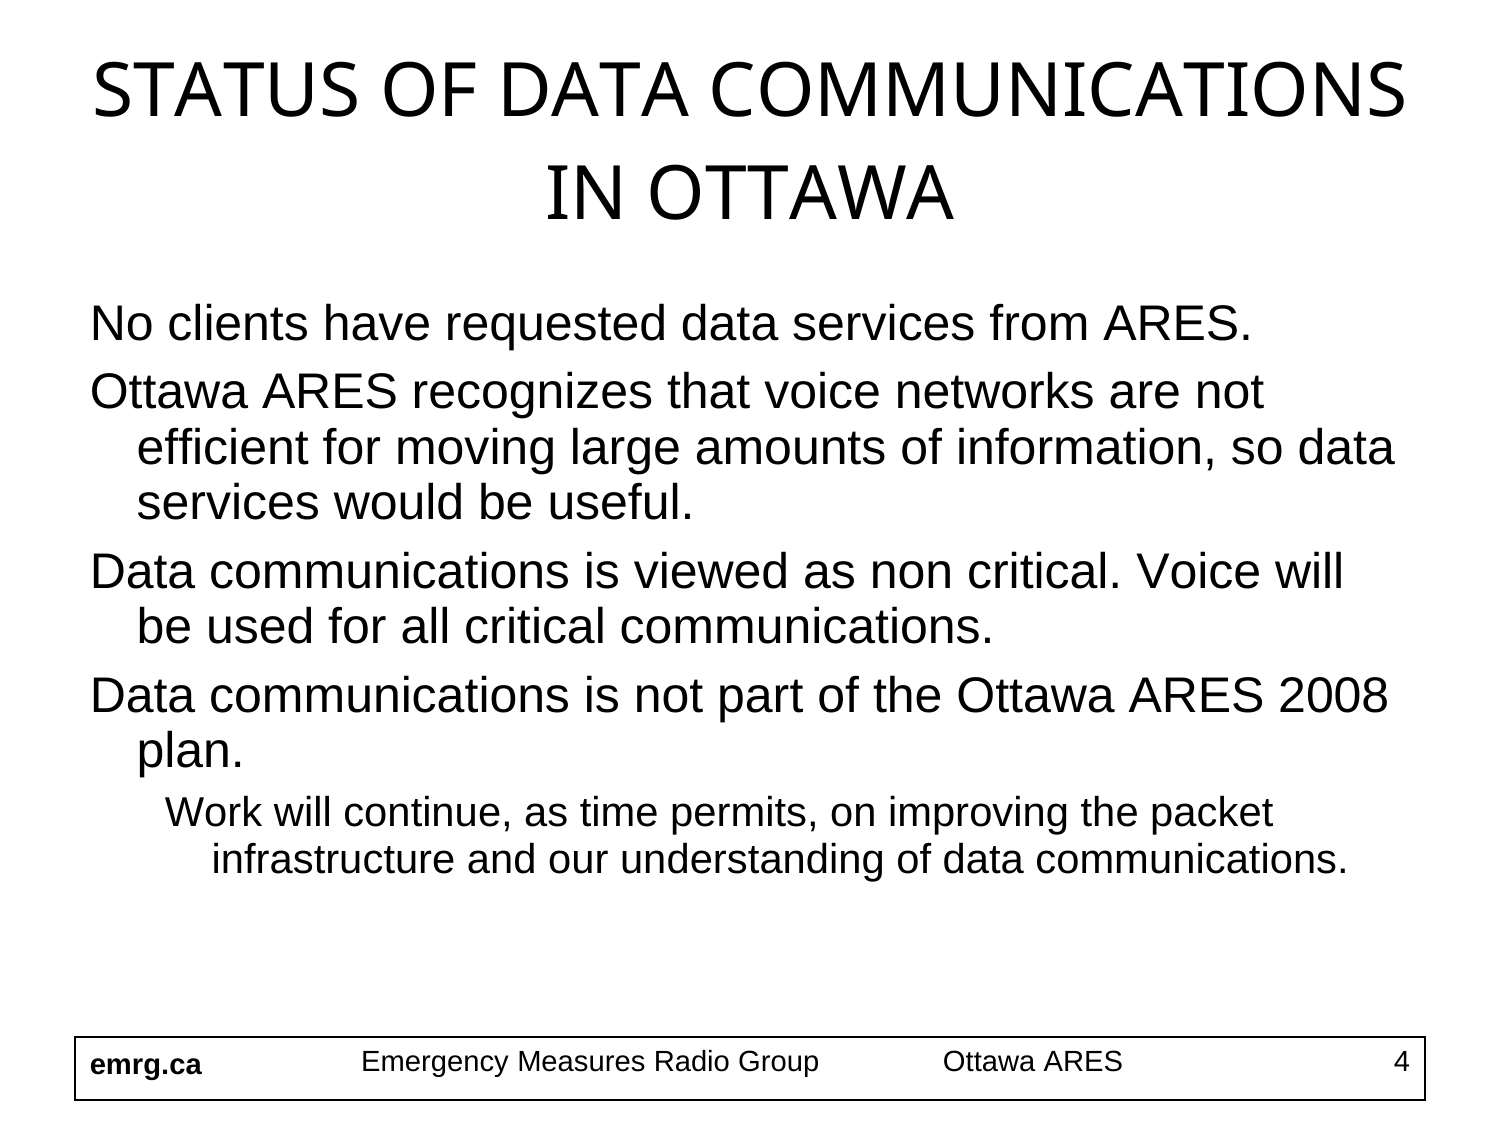

# STATUS OF DATA COMMUNICATIONS IN OTTAWA
No clients have requested data services from ARES.
Ottawa ARES recognizes that voice networks are not efficient for moving large amounts of information, so data services would be useful.
Data communications is viewed as non critical. Voice will be used for all critical communications.
Data communications is not part of the Ottawa ARES 2008 plan.
Work will continue, as time permits, on improving the packet infrastructure and our understanding of data communications.
Emergency Measures Radio Group Ottawa ARES
4